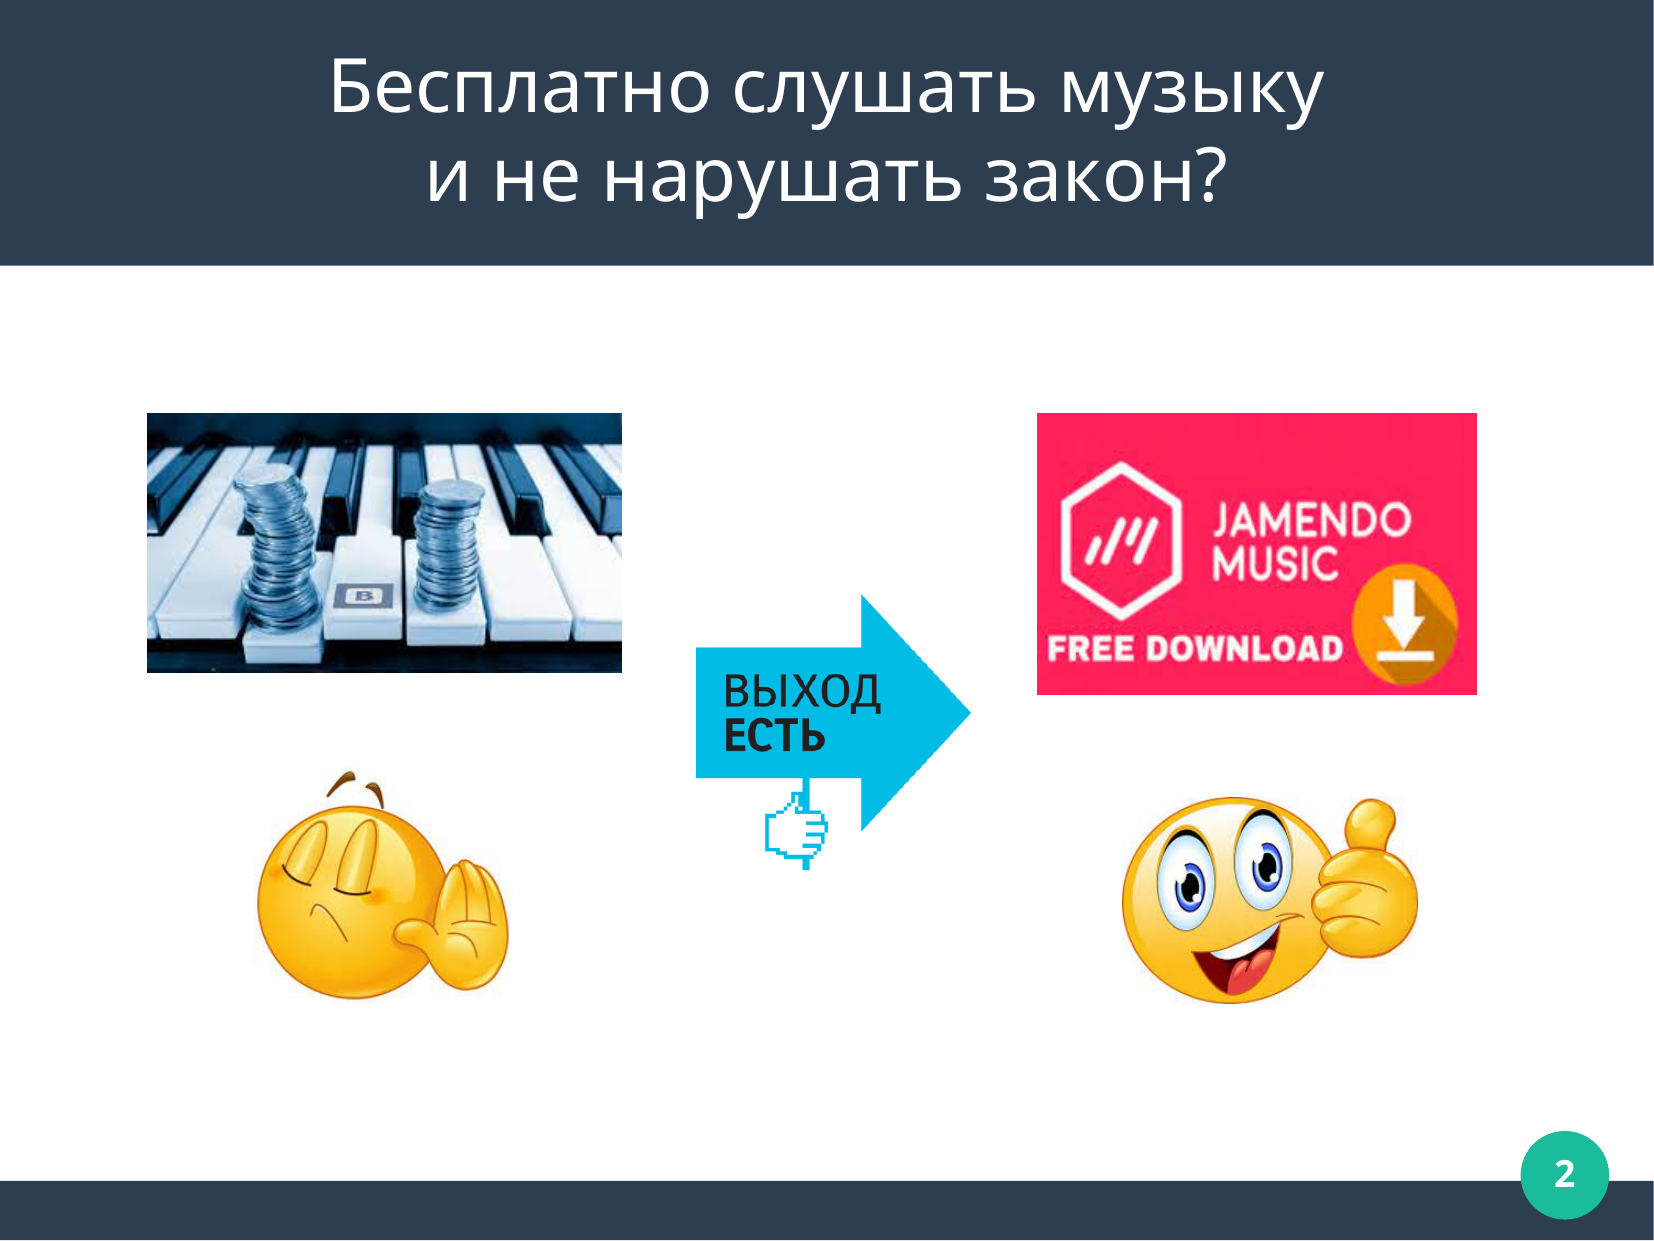

# Бесплатно слушать музыку и не нарушать закон?
2